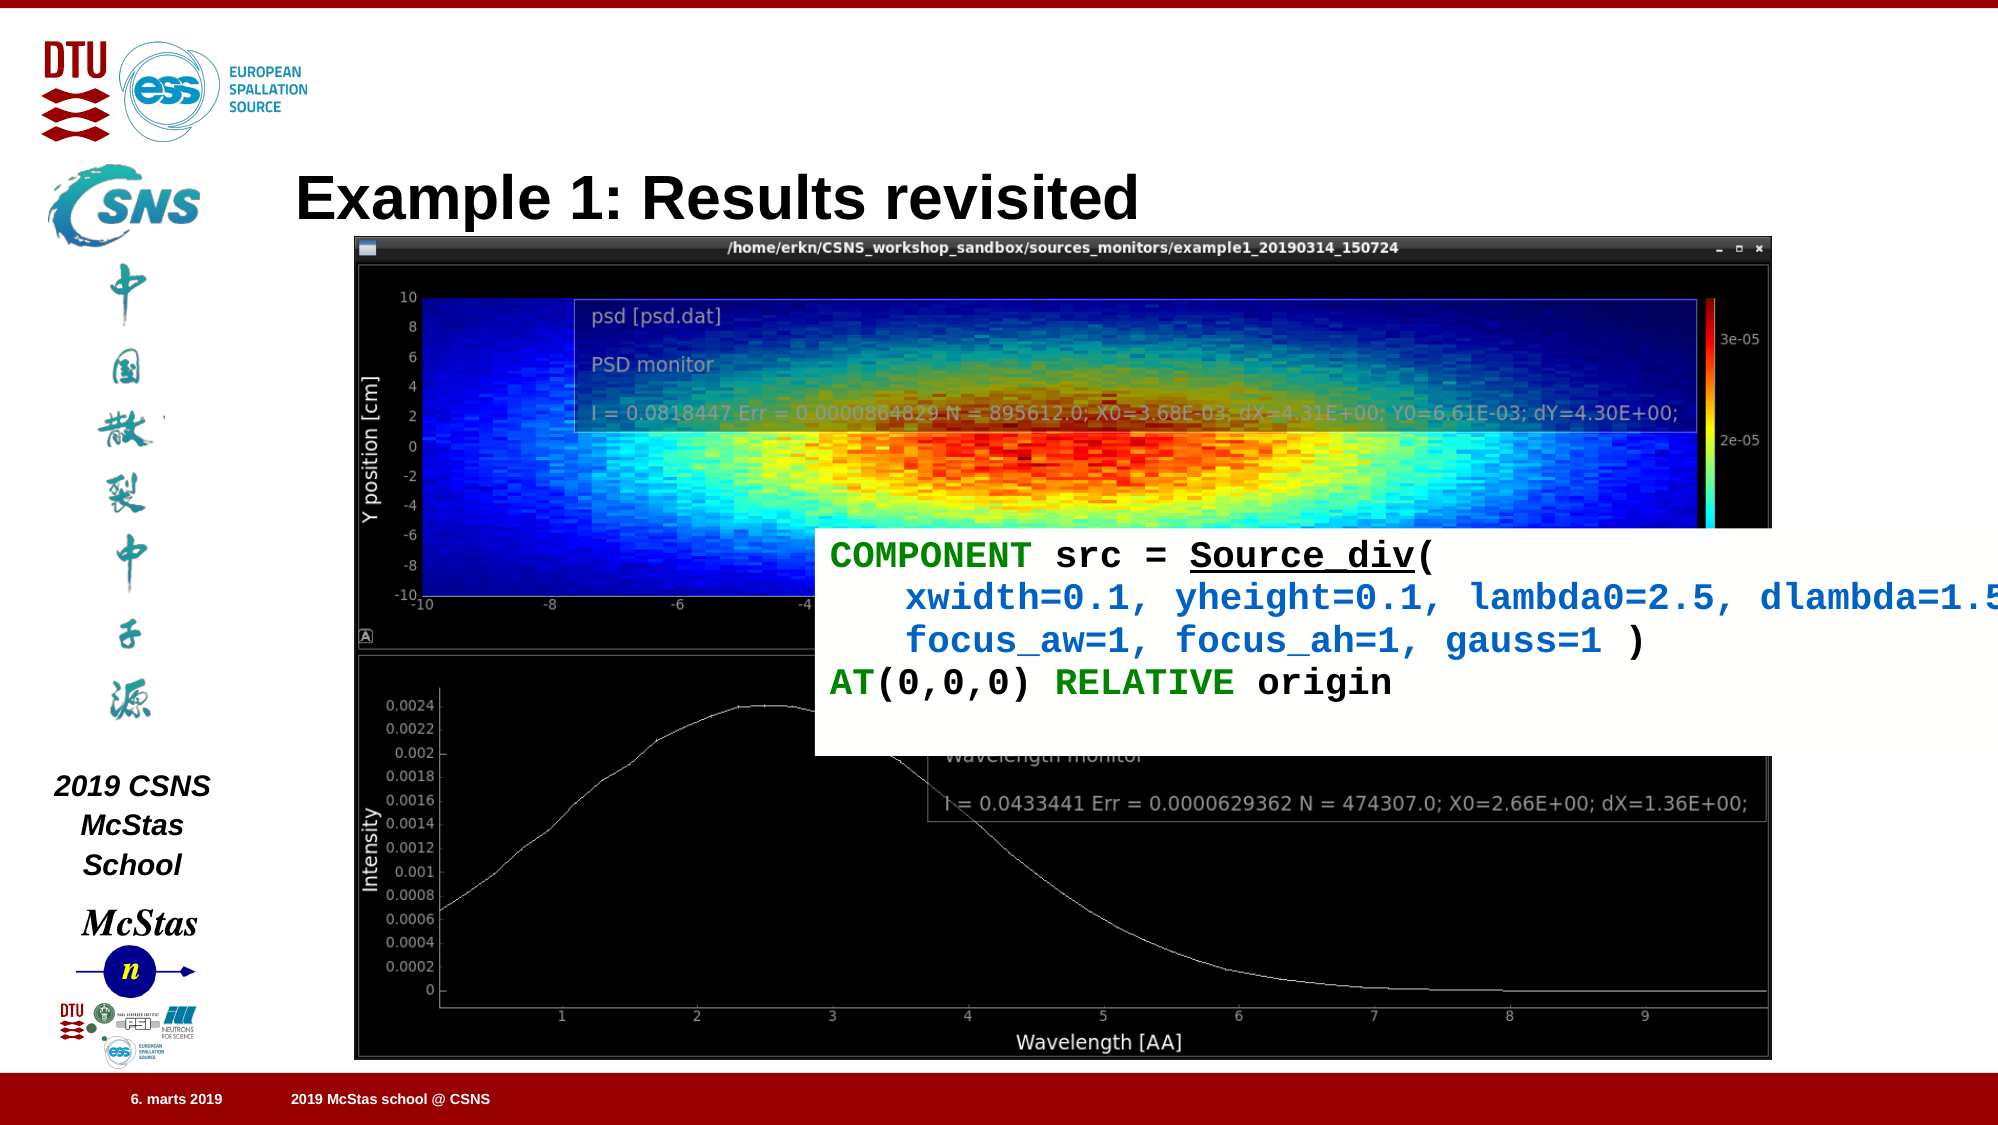

# Example 1: Results revisited
COMPONENT src = Source_div(
	xwidth=0.1, yheight=0.1, lambda0=2.5, dlambda=1.5,
	focus_aw=1, focus_ah=1, gauss=1 )
AT(0,0,0) RELATIVE origin